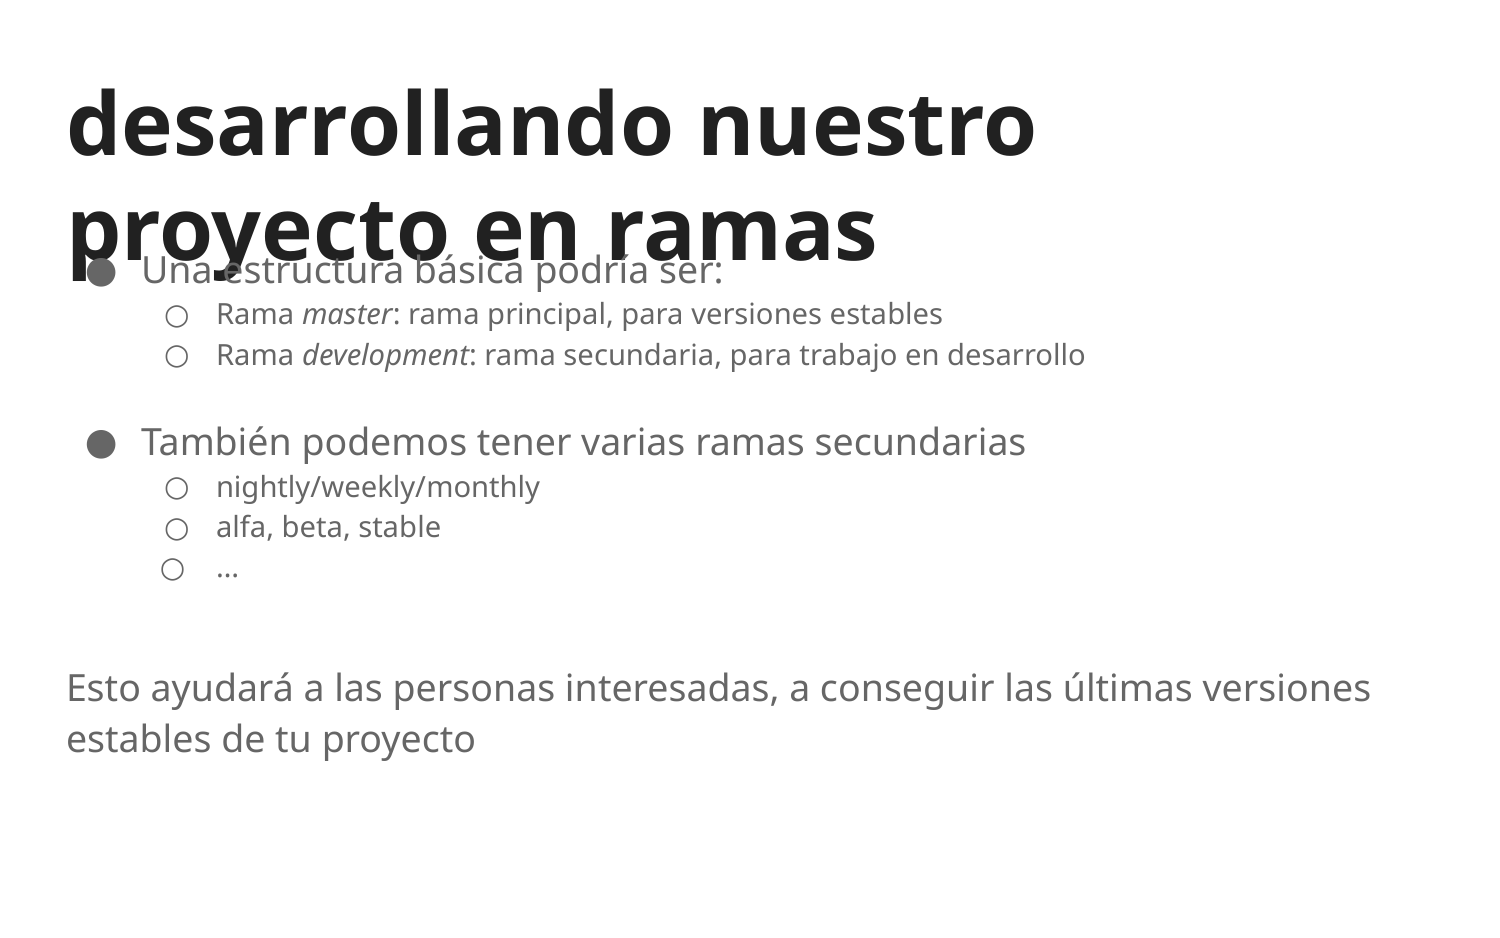

# desarrollando nuestro proyecto en ramas
Una estructura básica podría ser:
Rama master: rama principal, para versiones estables
Rama development: rama secundaria, para trabajo en desarrollo
También podemos tener varias ramas secundarias
nightly/weekly/monthly
alfa, beta, stable
…
Esto ayudará a las personas interesadas, a conseguir las últimas versiones estables de tu proyecto